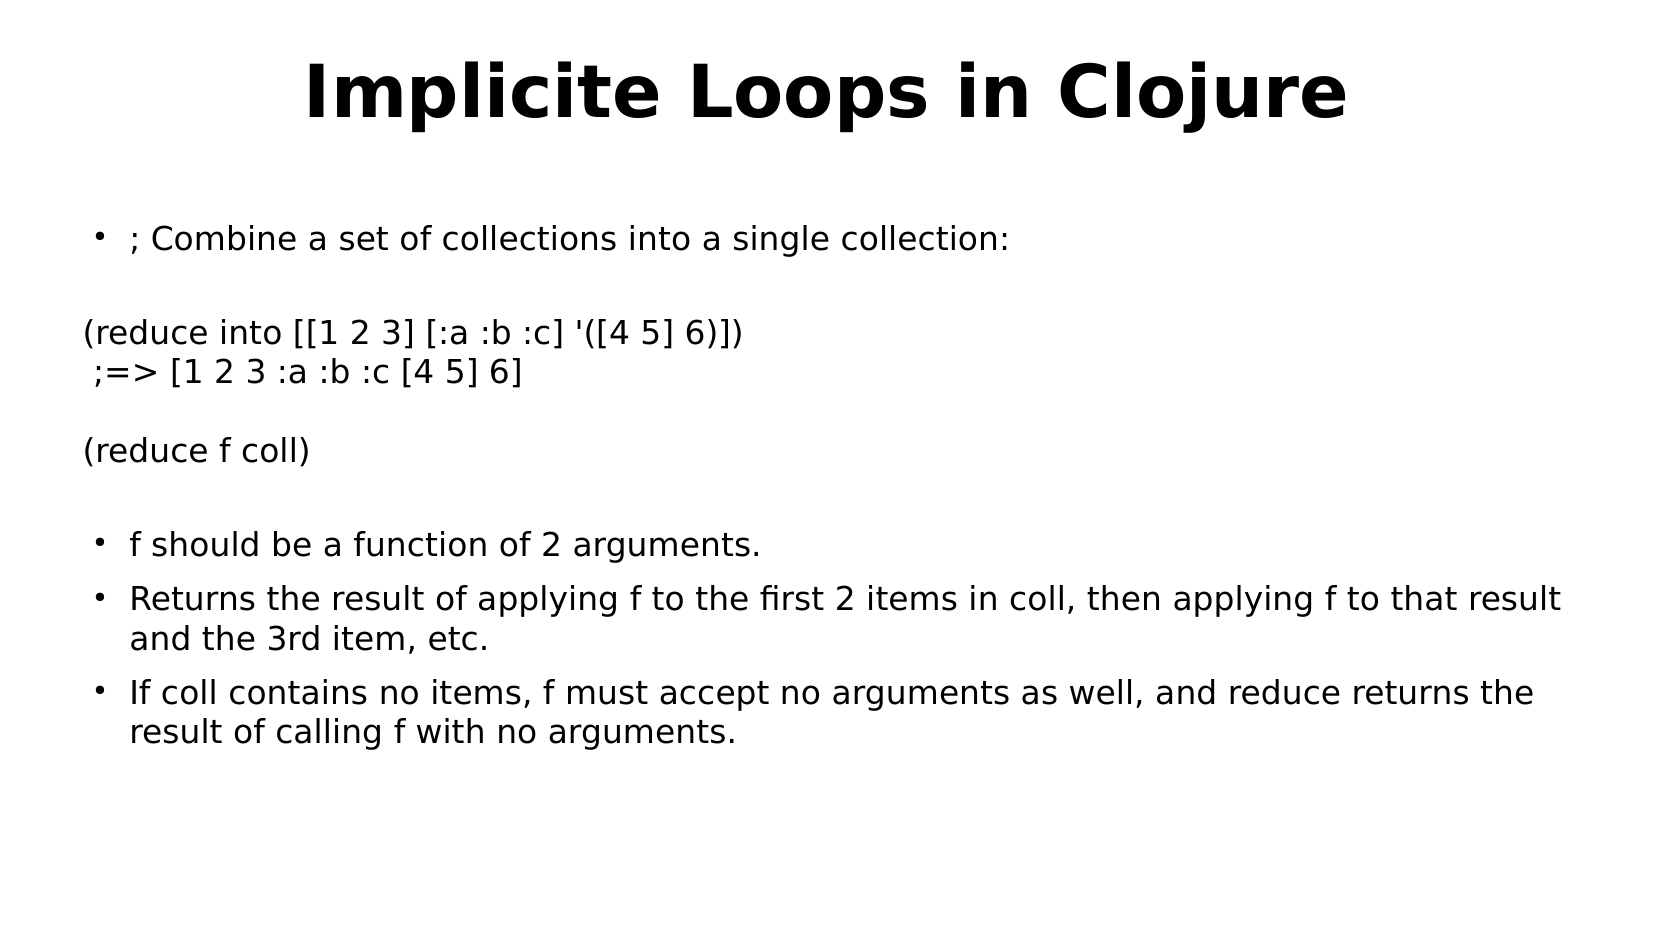

# Implicite Loops in Clojure
; Combine a set of collections into a single collection:
(reduce into [[1 2 3] [:a :b :c] '([4 5] 6)])
 ;=> [1 2 3 :a :b :c [4 5] 6]
(reduce f coll)
f should be a function of 2 arguments.
Returns the result of applying f to the first 2 items in coll, then applying f to that result and the 3rd item, etc.
If coll contains no items, f must accept no arguments as well, and reduce returns the result of calling f with no arguments.